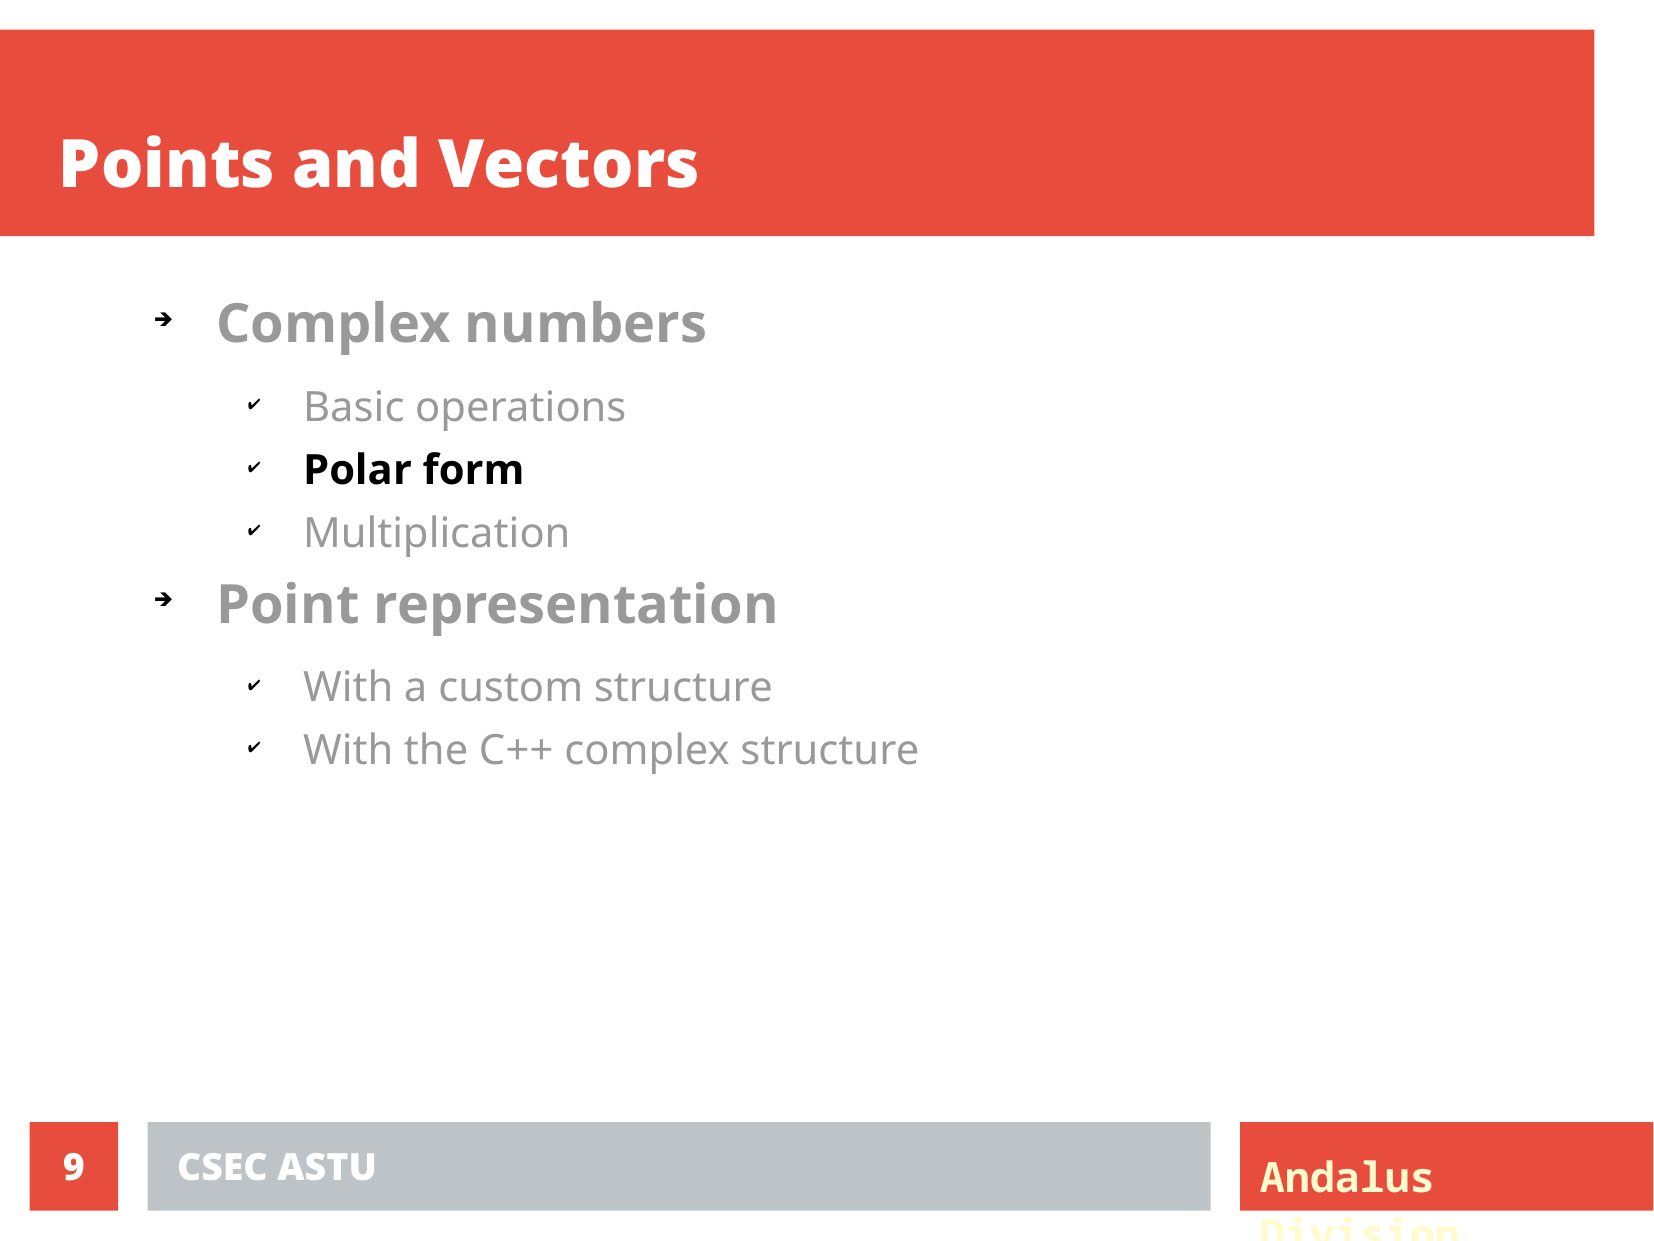

# Points and Vectors
 Complex numbers
 Basic operations
 Polar form
 Multiplication
 Point representation
 With a custom structure
 With the C++ complex structure
9
CSEC ASTU
Andalus Division